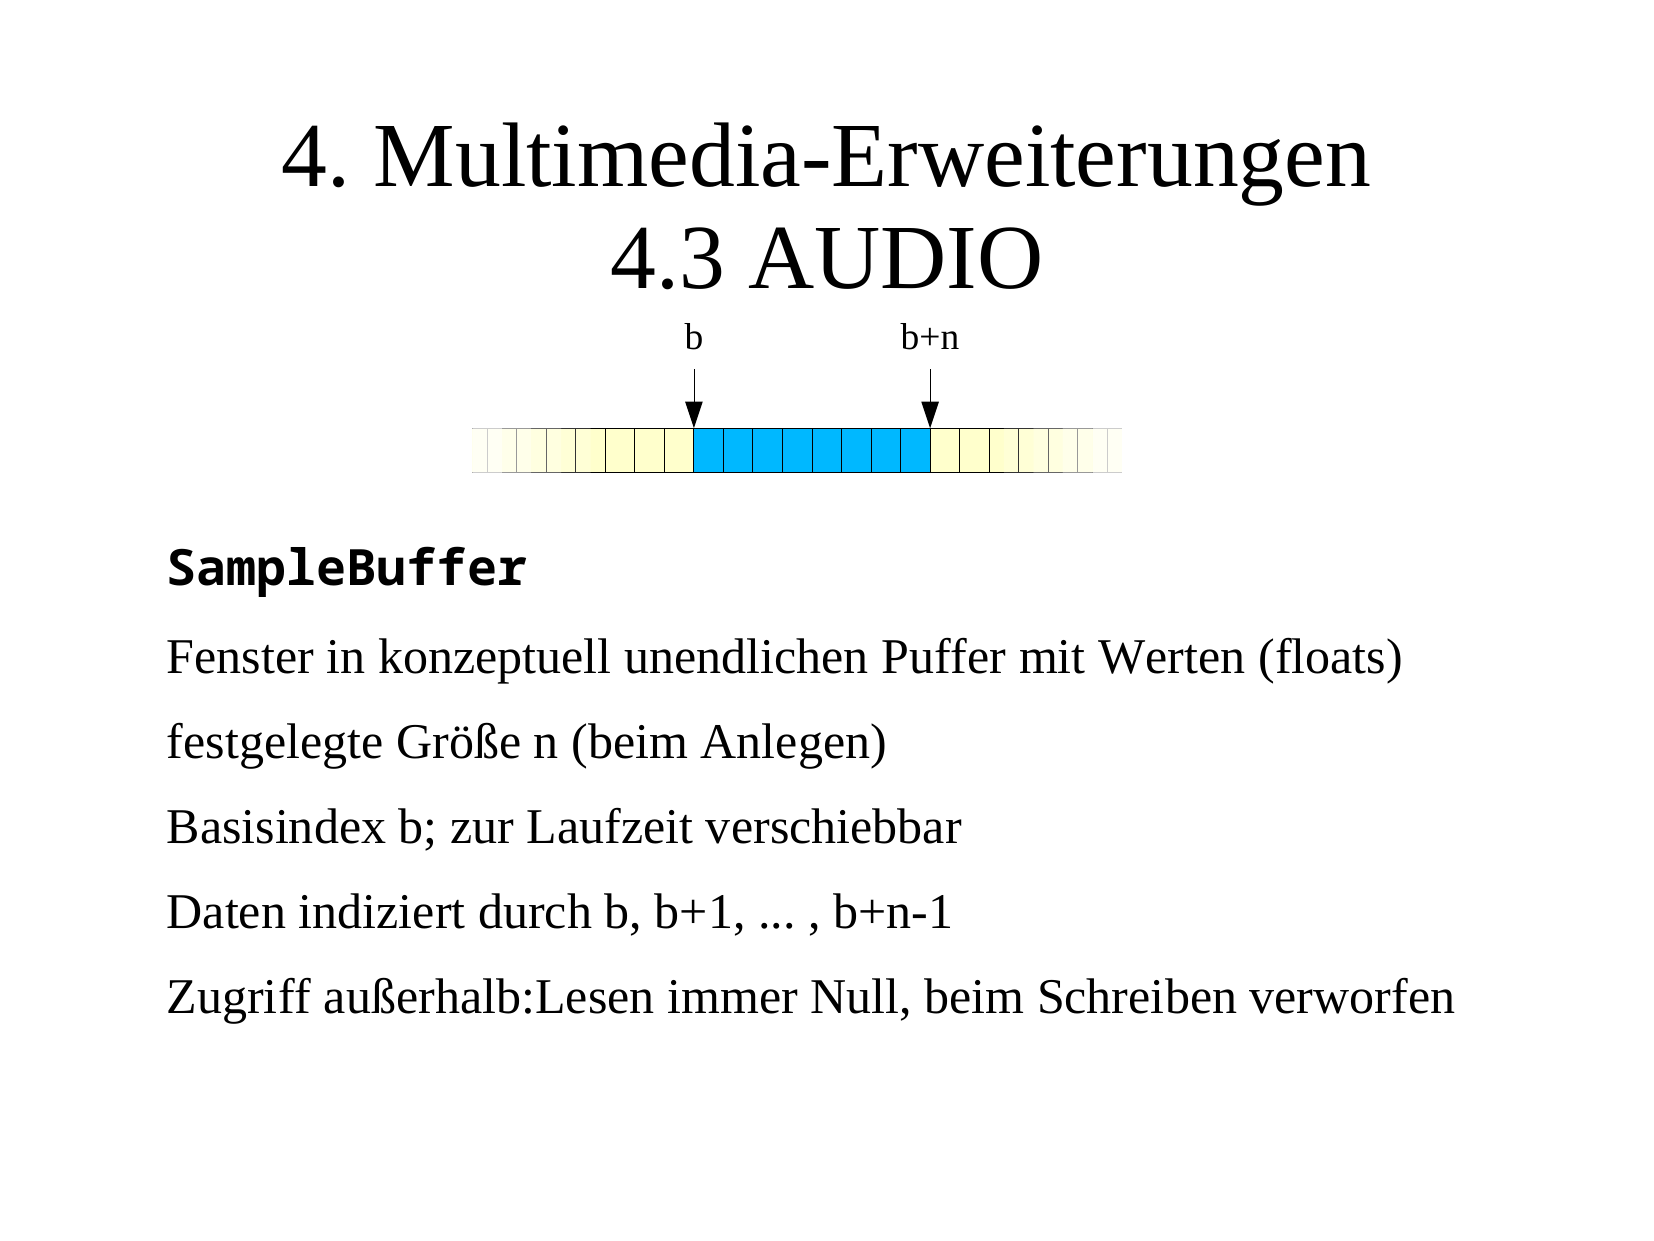

# 4. Multimedia-Erweiterungen 4.3 AUDIO
b
b+n
SampleBuffer
Fenster in konzeptuell unendlichen Puffer mit Werten (floats)
festgelegte Größe n (beim Anlegen)
Basisindex b; zur Laufzeit verschiebbar
Daten indiziert durch b, b+1, ... , b+n-1
Zugriff außerhalb:Lesen immer Null, beim Schreiben verworfen